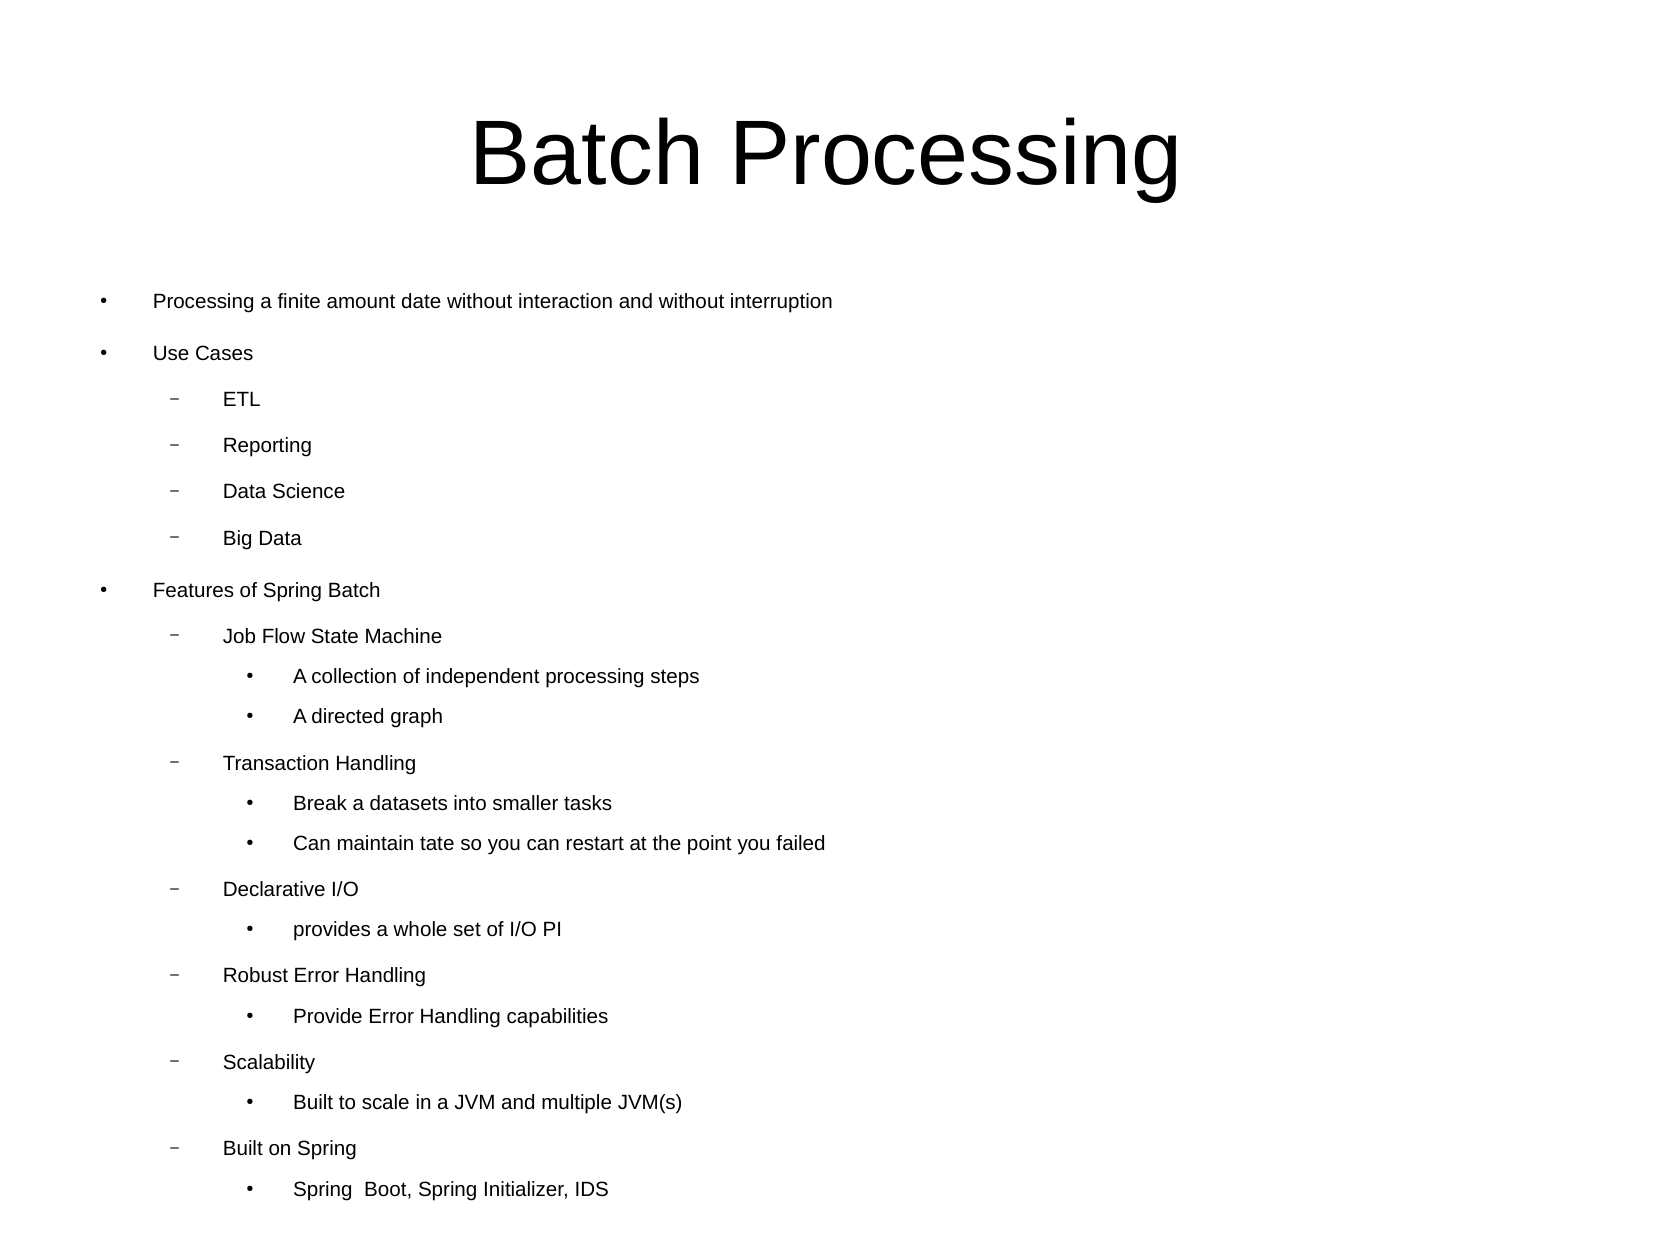

# Batch Processing
Processing a finite amount date without interaction and without interruption
Use Cases
ETL
Reporting
Data Science
Big Data
Features of Spring Batch
Job Flow State Machine
A collection of independent processing steps
A directed graph
Transaction Handling
Break a datasets into smaller tasks
Can maintain tate so you can restart at the point you failed
Declarative I/O
provides a whole set of I/O PI
Robust Error Handling
Provide Error Handling capabilities
Scalability
Built to scale in a JVM and multiple JVM(s)
Built on Spring
Spring Boot, Spring Initializer, IDS